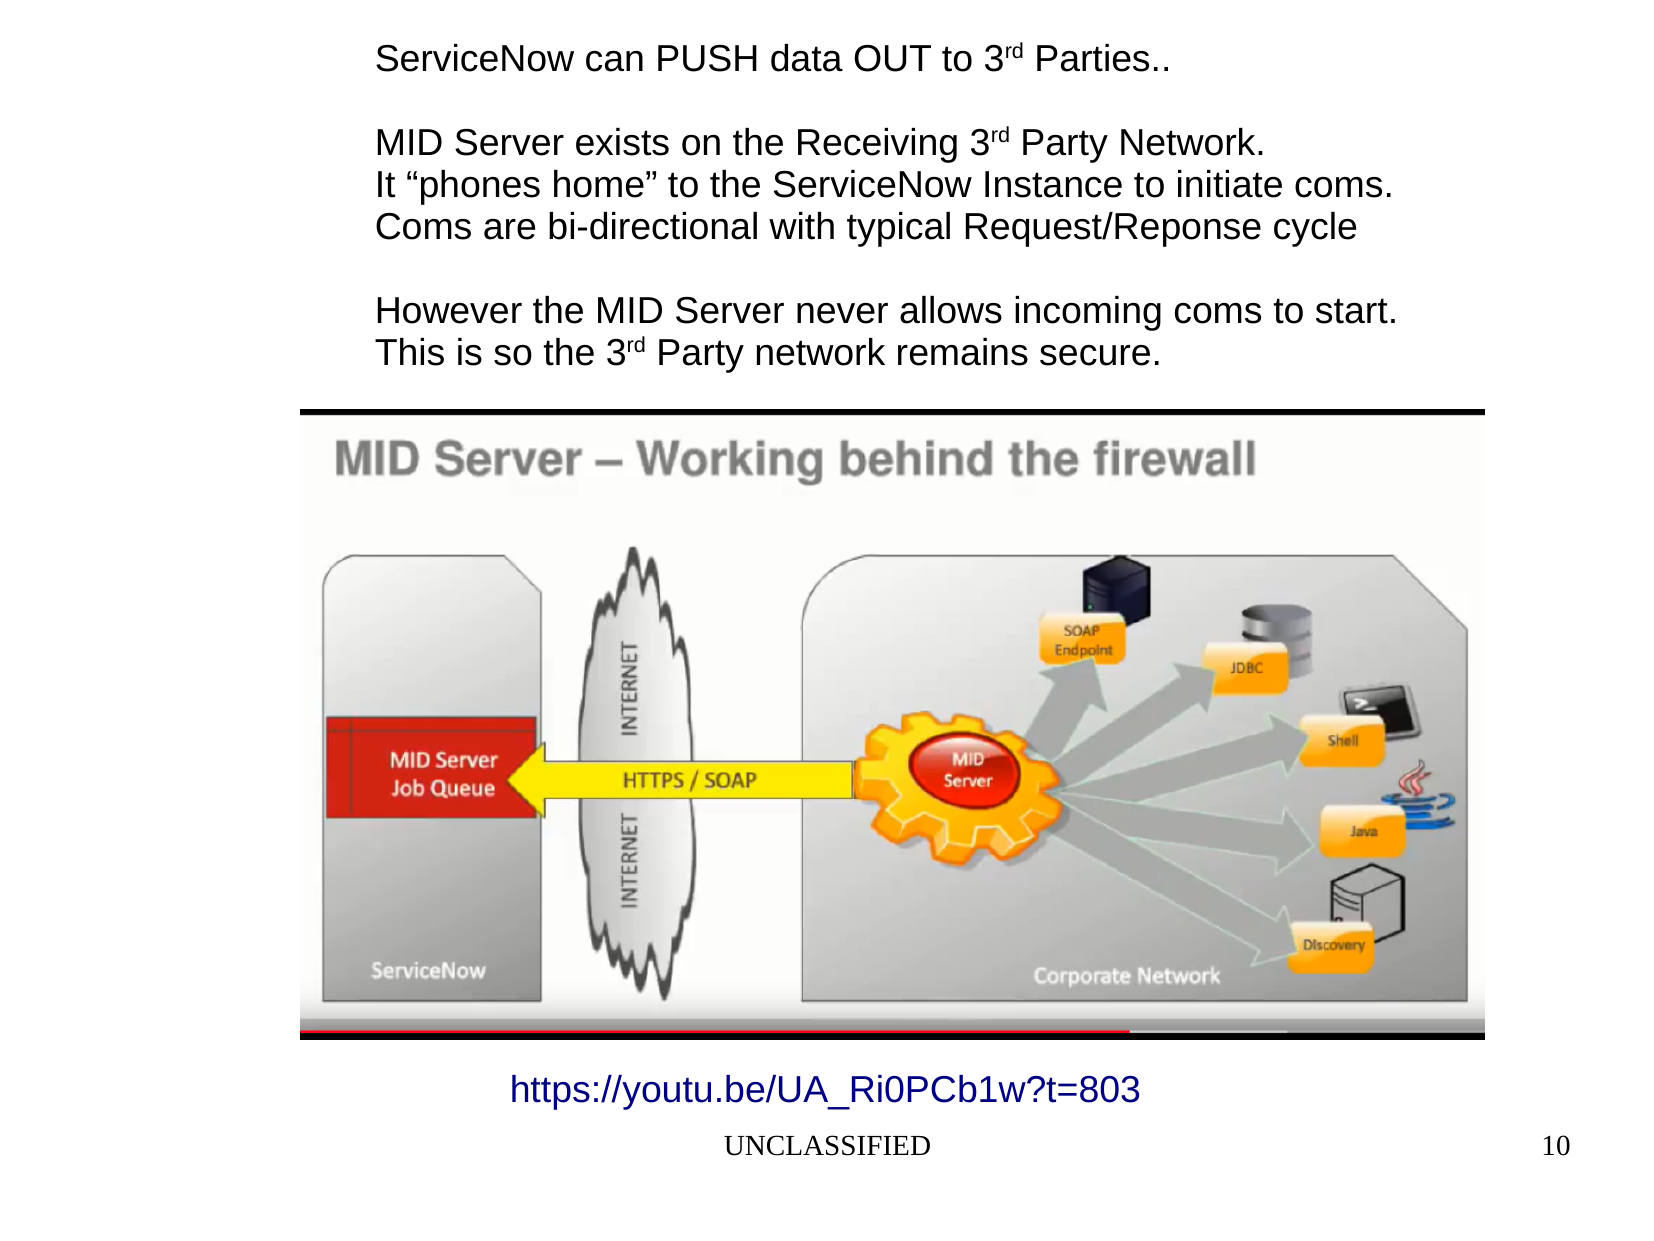

ServiceNow can PUSH data OUT to 3rd Parties..
MID Server exists on the Receiving 3rd Party Network.
It “phones home” to the ServiceNow Instance to initiate coms.
Coms are bi-directional with typical Request/Reponse cycle
However the MID Server never allows incoming coms to start.
This is so the 3rd Party network remains secure.
https://youtu.be/UA_Ri0PCb1w?t=803
UNCLASSIFIED
10